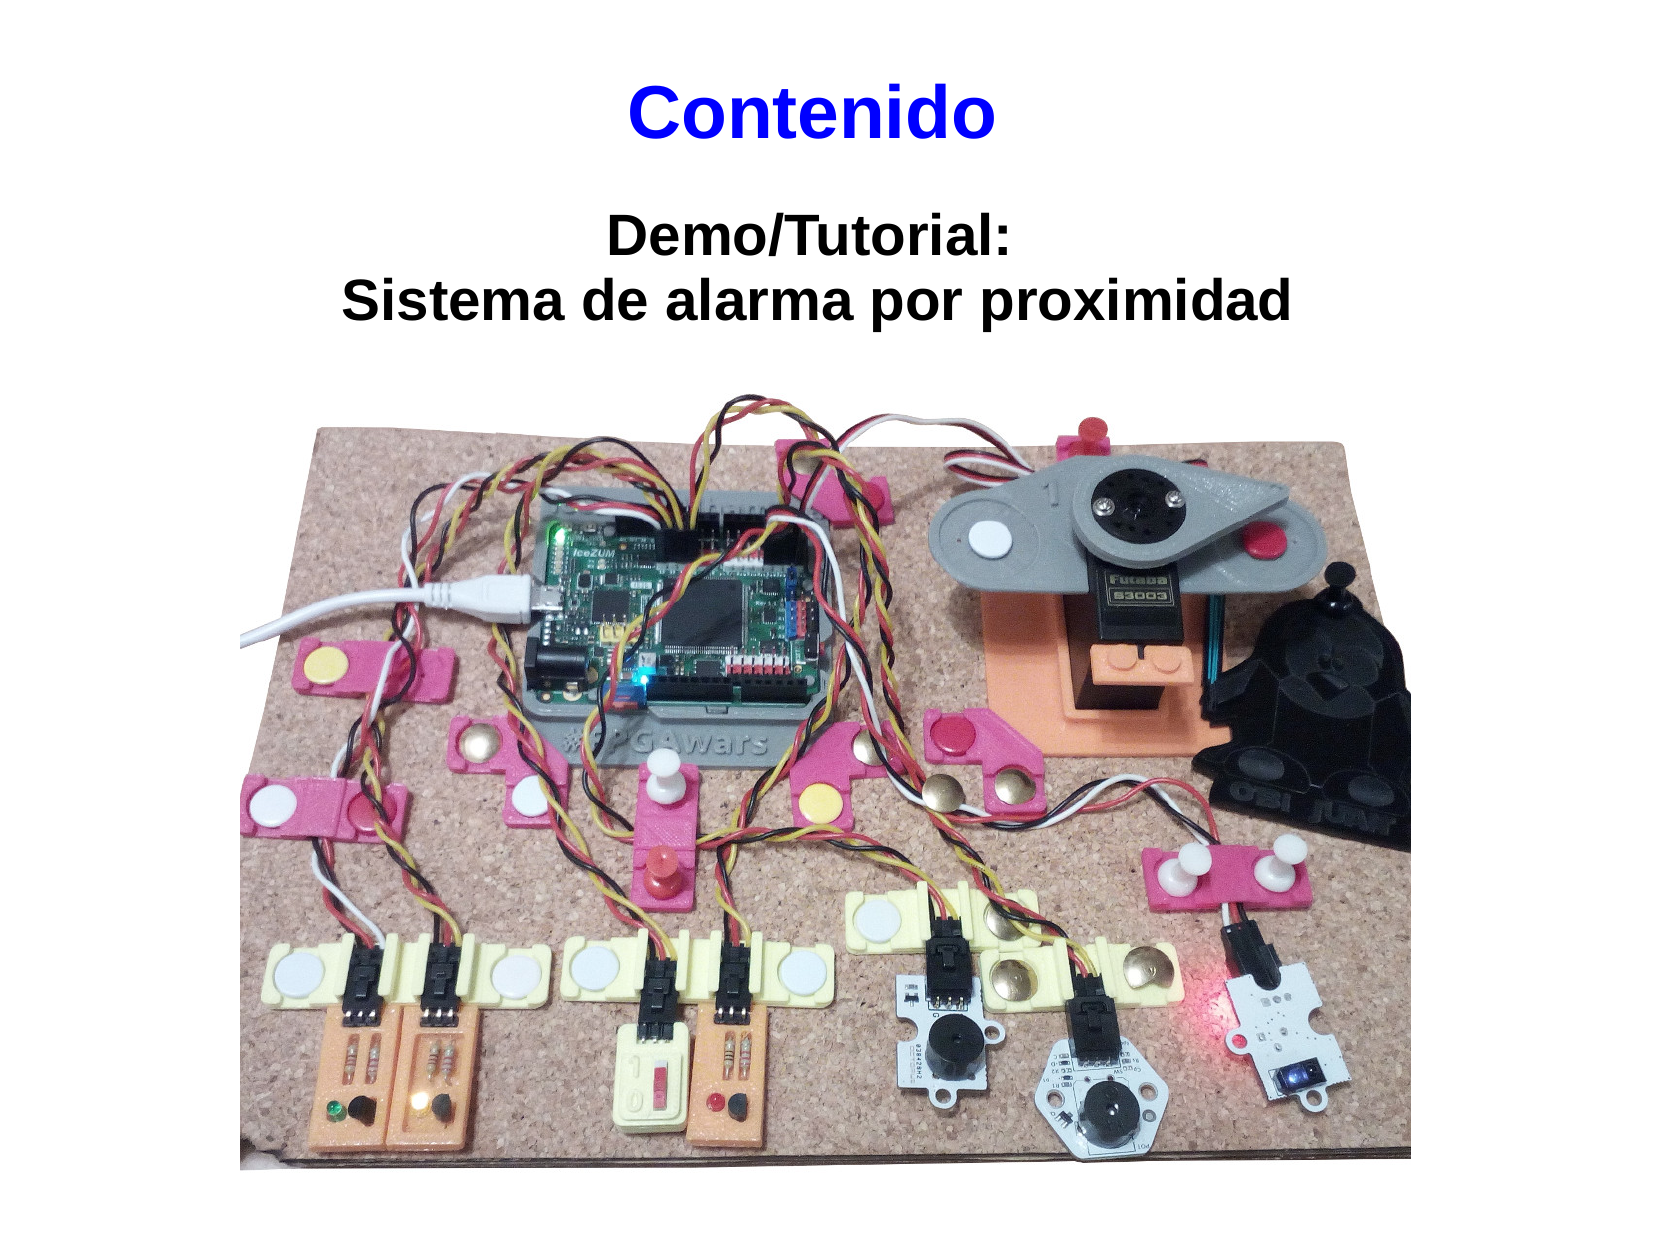

Contenido
Demo/Tutorial:
 Sistema de alarma por proximidad